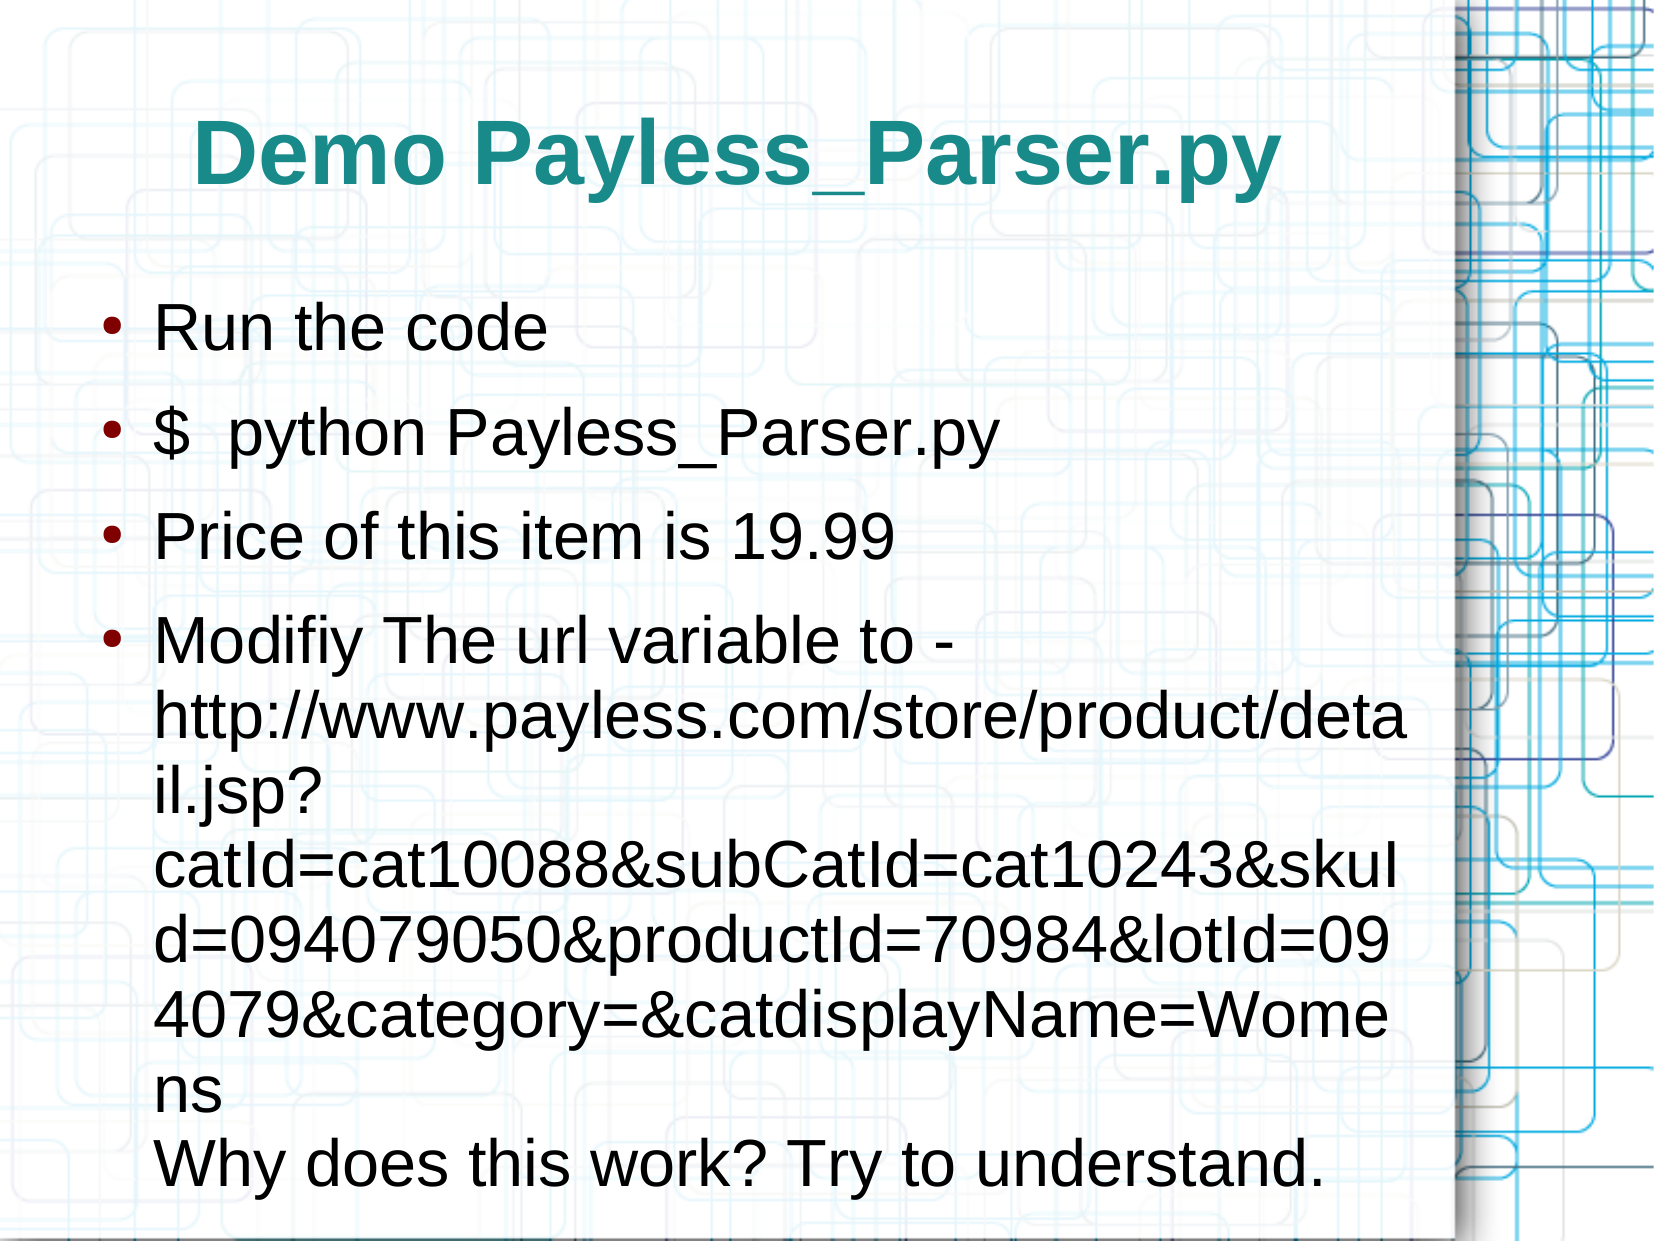

# Demo Payless_Parser.py
Run the code
$ python Payless_Parser.py
Price of this item is 19.99
Modifiy The url variable to - http://www.payless.com/store/product/detail.jsp?catId=cat10088&subCatId=cat10243&skuId=094079050&productId=70984&lotId=094079&category=&catdisplayName=Womens
Why does this work? Try to understand.